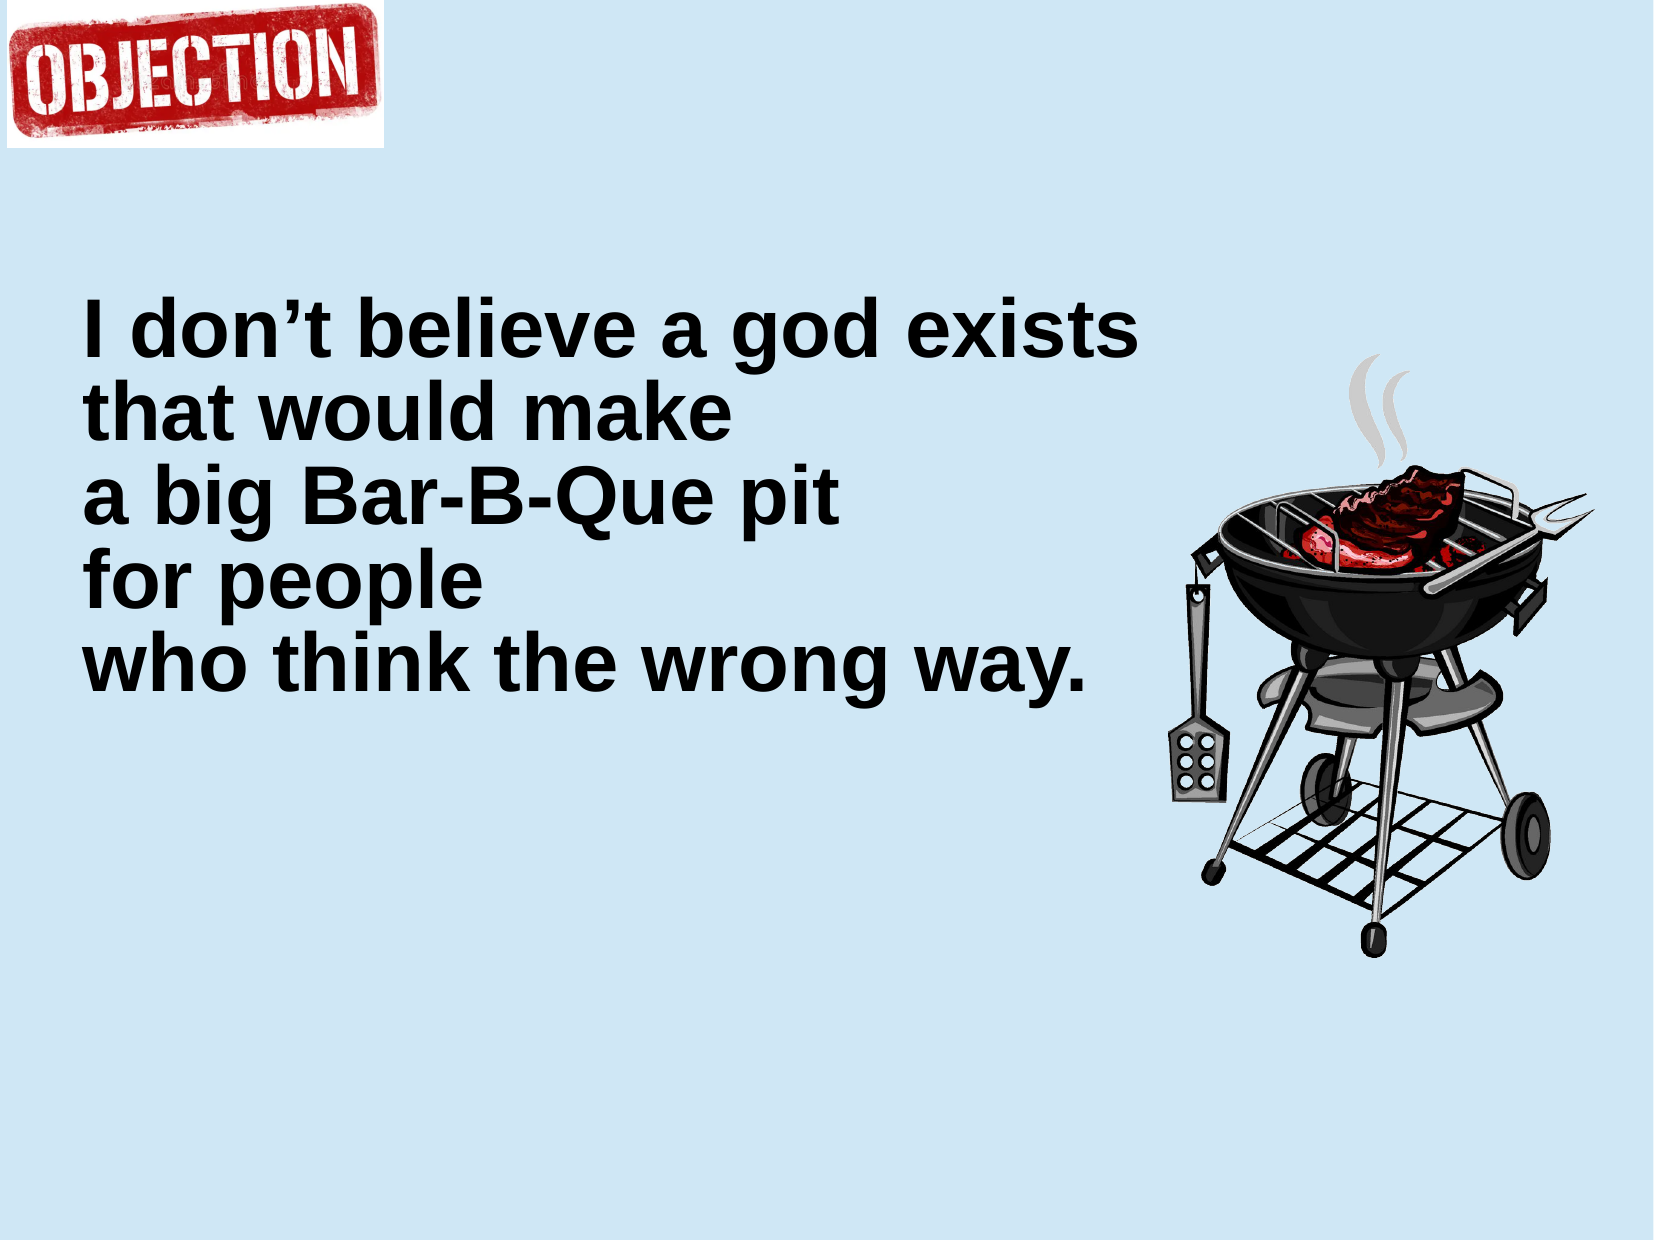

# I don’t believe a god exists that would make a big Bar-B-Que pit for people who think the wrong way.